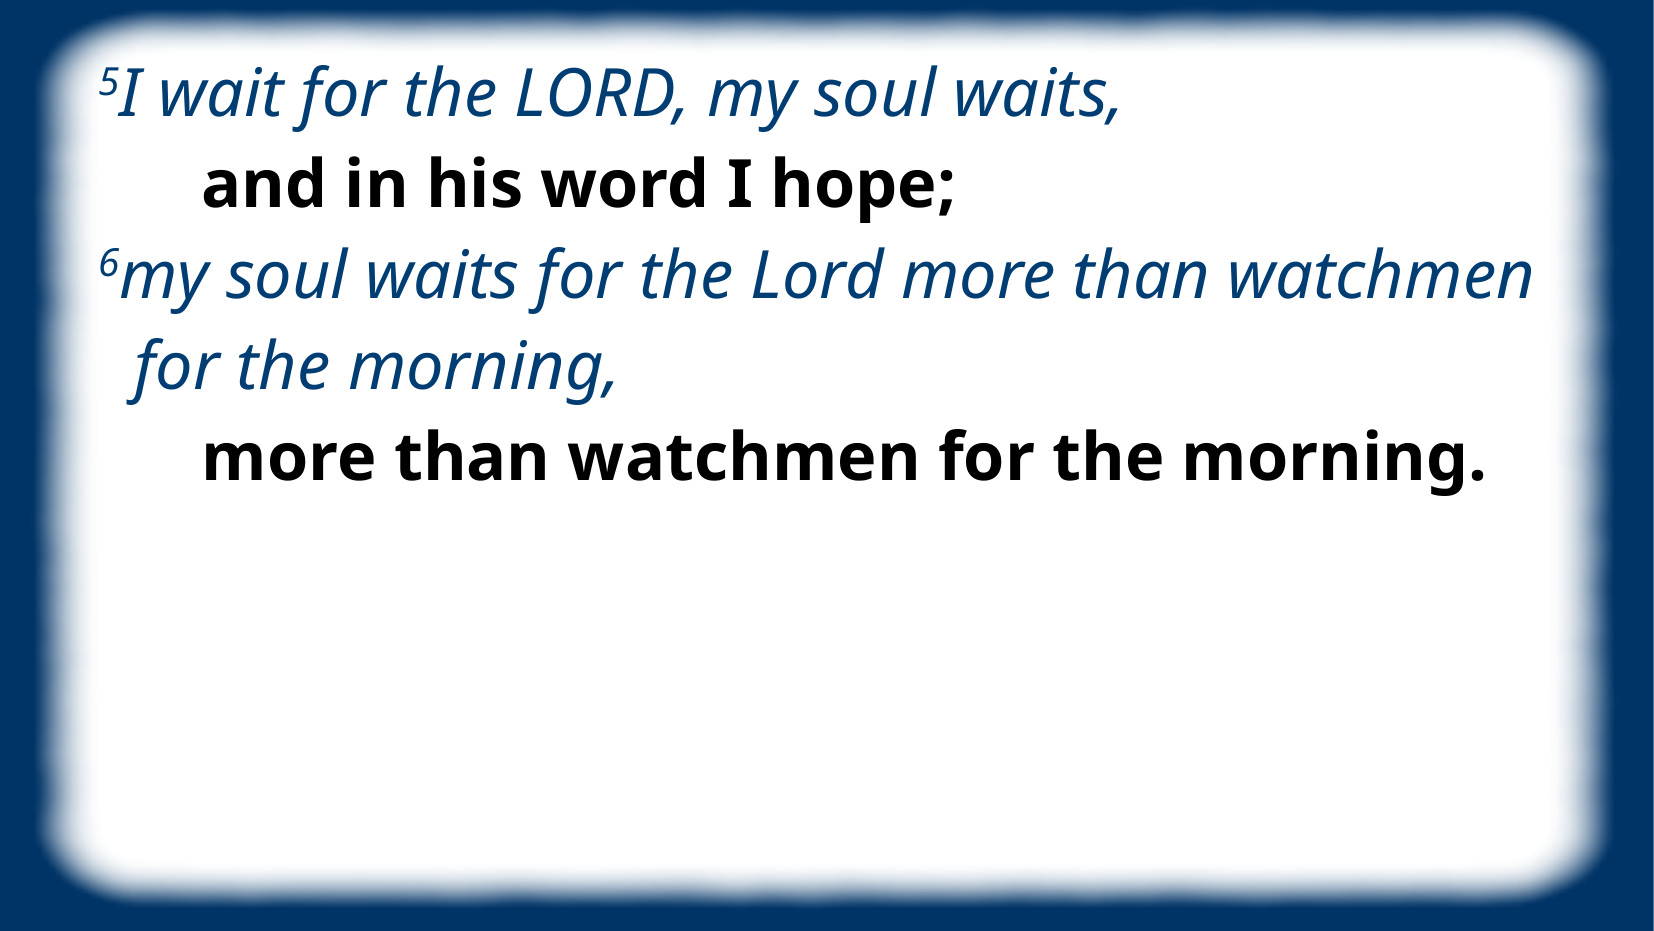

5I wait for the LORD, my soul waits,
 and in his word I hope;
6my soul waits for the Lord more than watchmen for the morning,
 more than watchmen for the morning.